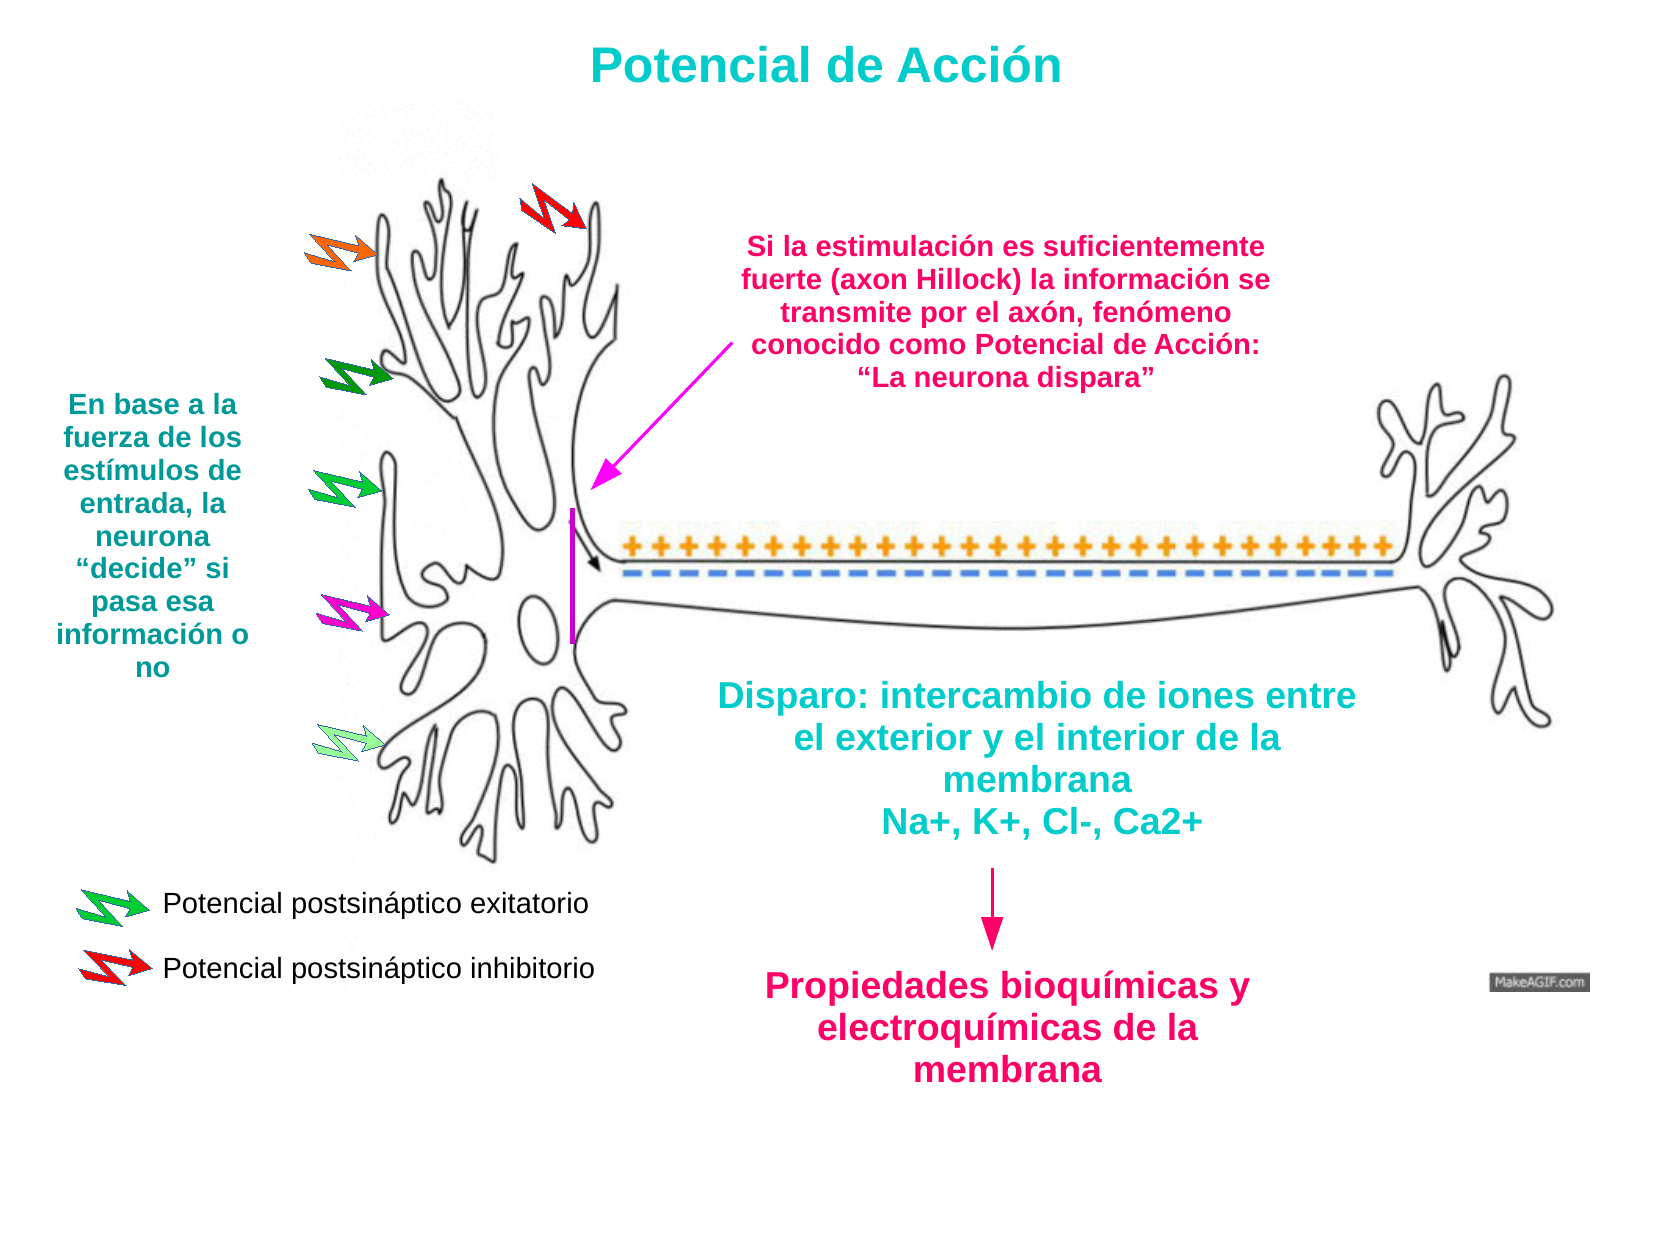

Potencial de Acción
Si la estimulación es suficientemente fuerte (axon Hillock) la información se transmite por el axón, fenómeno conocido como Potencial de Acción: “La neurona dispara”
En base a la fuerza de los estímulos de entrada, la neurona “decide” si pasa esa información o no
Disparo: intercambio de iones entre el exterior y el interior de la membrana
 Na+, K+, Cl-, Ca2+
Potencial postsináptico exitatorio
Potencial postsináptico inhibitorio
Propiedades bioquímicas y electroquímicas de la membrana